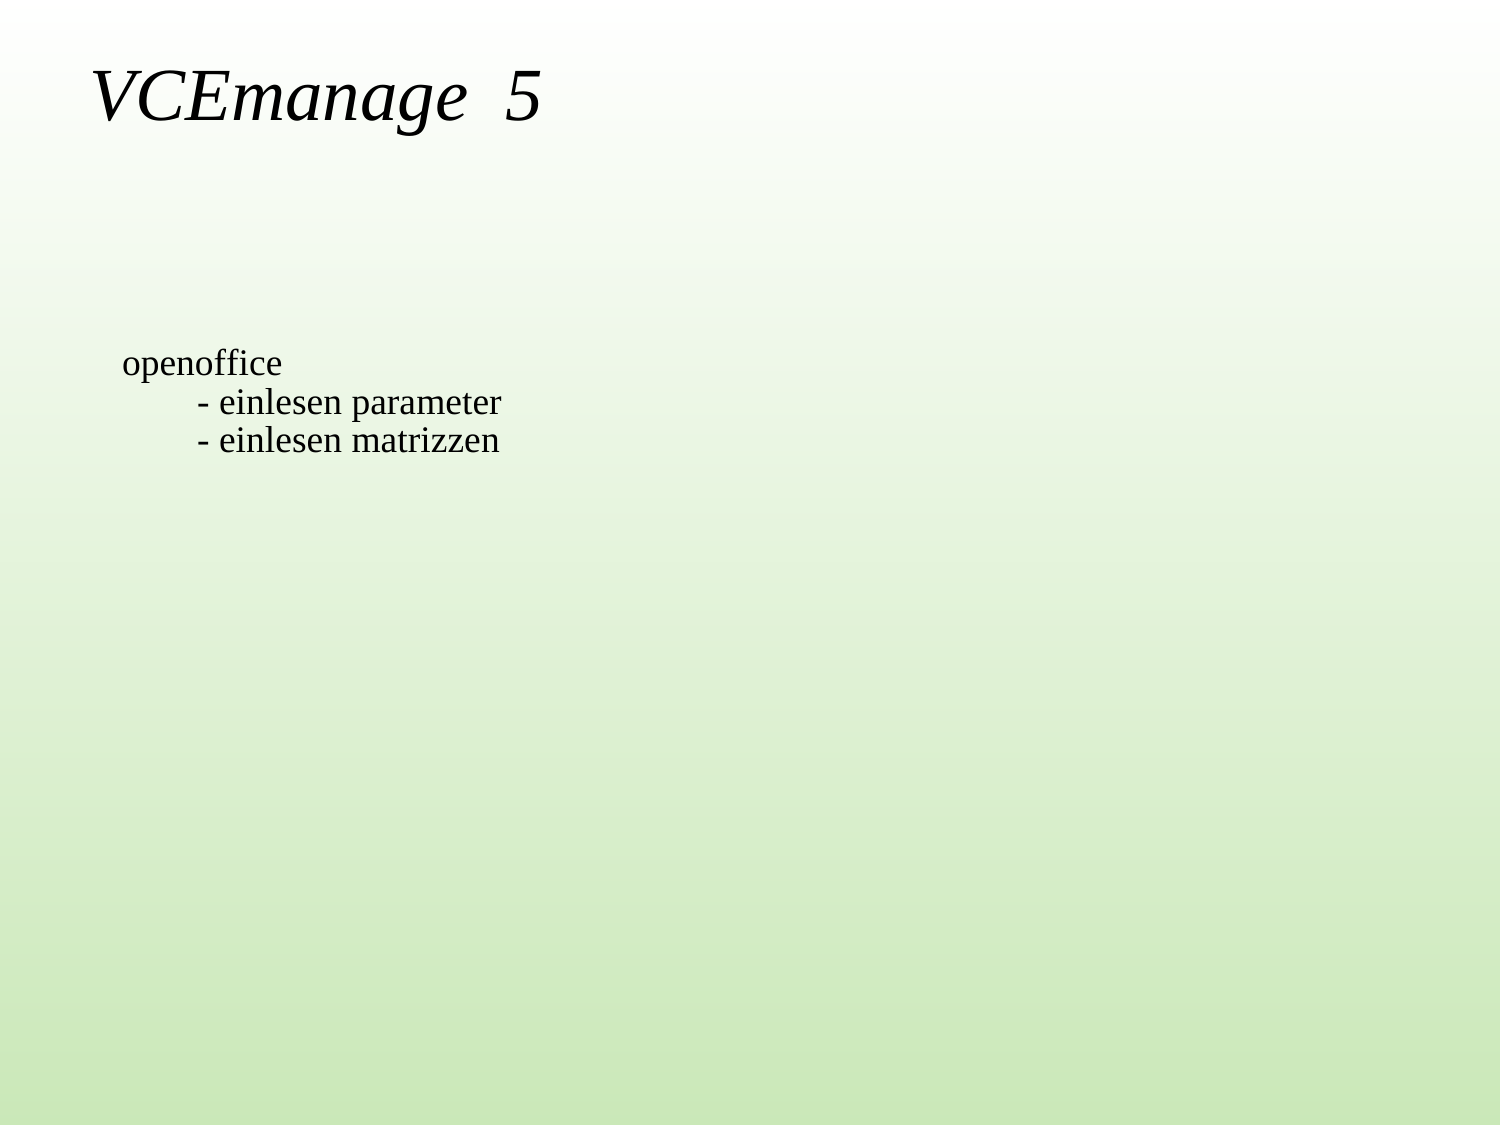

VCEmanage 5
openoffice
	- einlesen parameter
 	- einlesen matrizzen